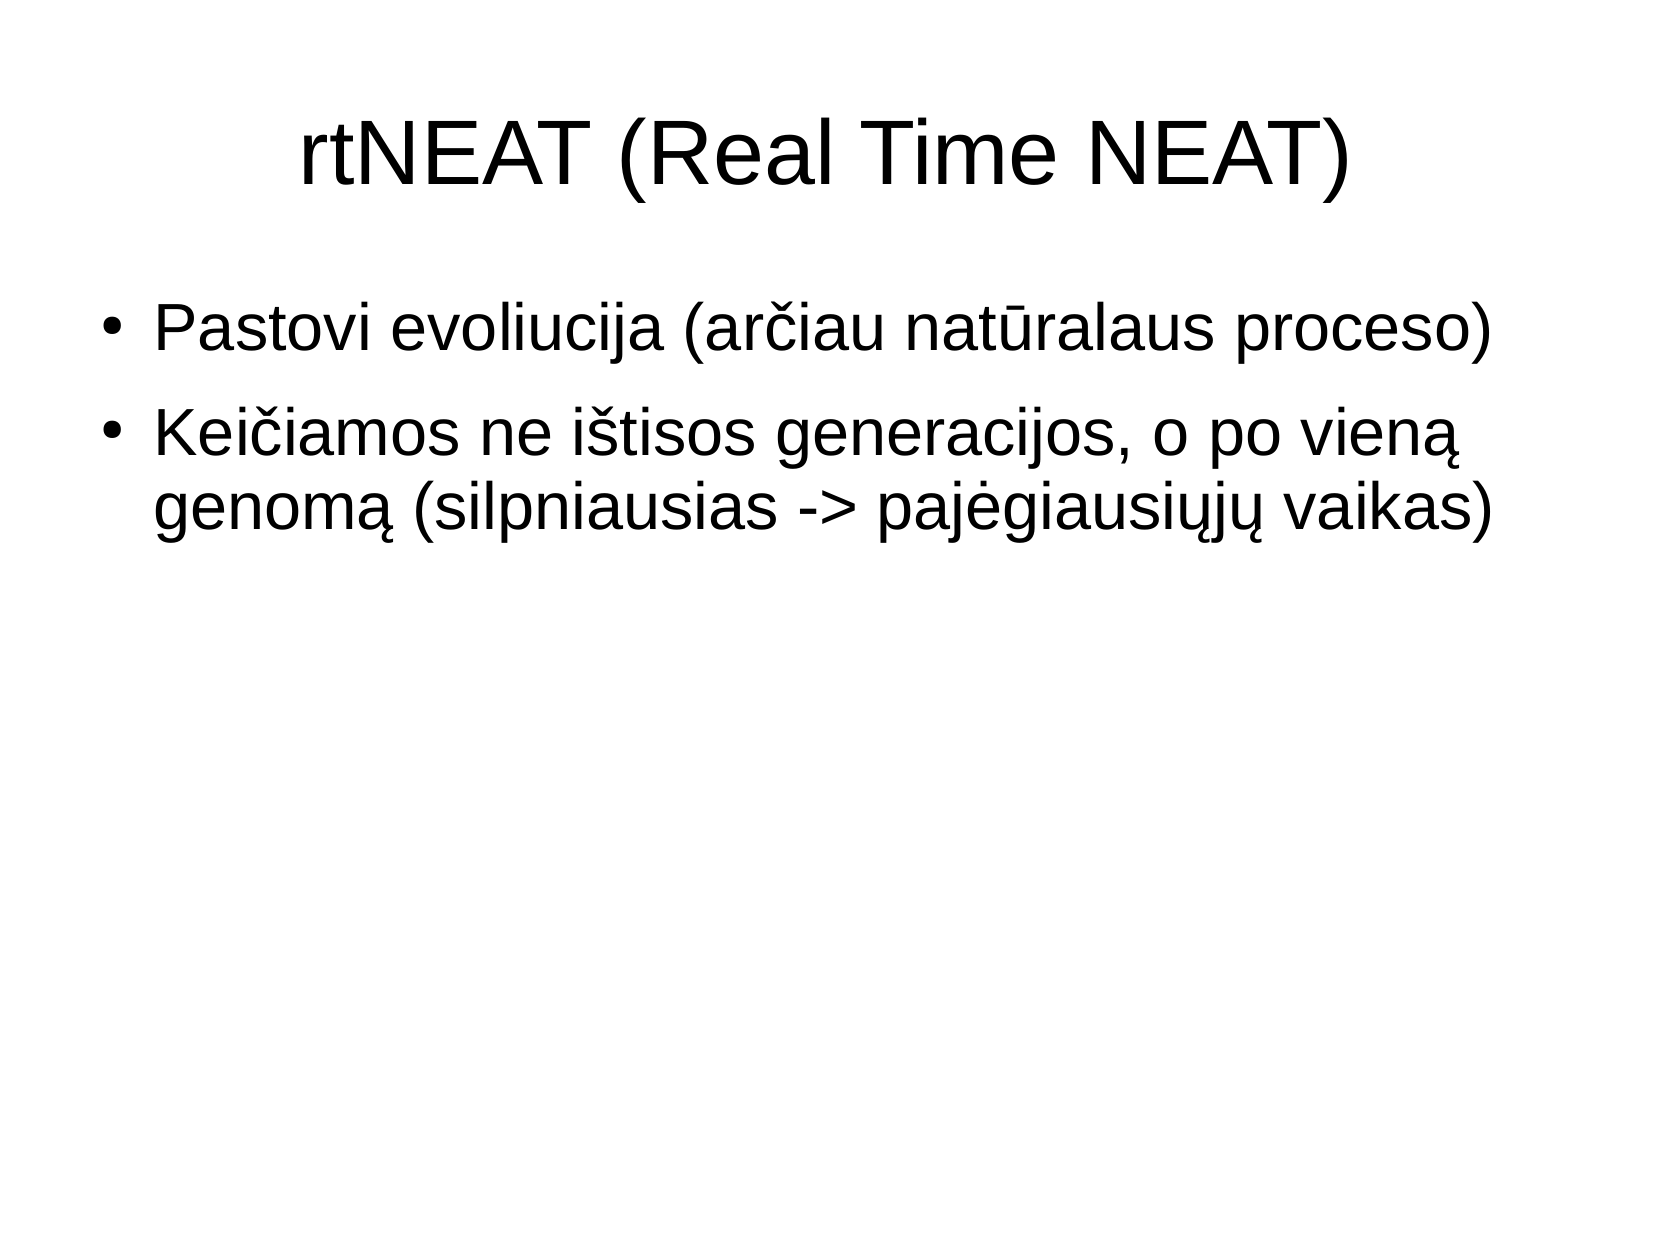

# rtNEAT (Real Time NEAT)
Pastovi evoliucija (arčiau natūralaus proceso)
Keičiamos ne ištisos generacijos, o po vieną genomą (silpniausias -> pajėgiausiųjų vaikas)